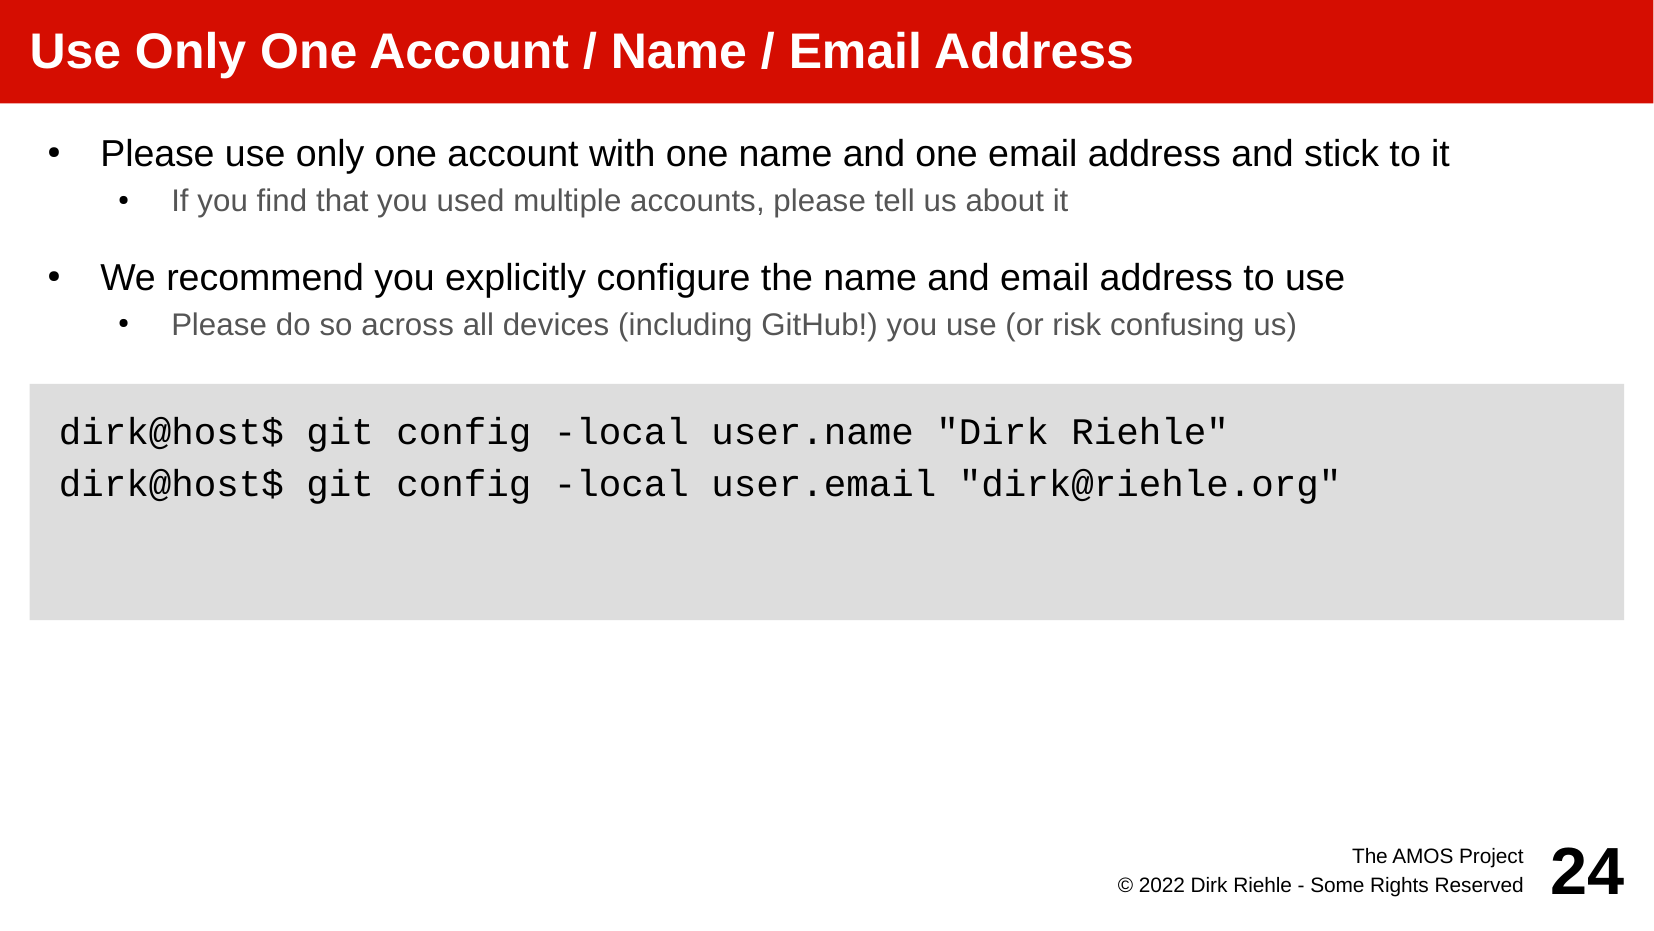

# Use Only One Account / Name / Email Address
Please use only one account with one name and one email address and stick to it
If you find that you used multiple accounts, please tell us about it
We recommend you explicitly configure the name and email address to use
Please do so across all devices (including GitHub!) you use (or risk confusing us)
dirk@host$ git config -local user.name "Dirk Riehle"
dirk@host$ git config -local user.email "dirk@riehle.org"
The AMOS Project
24
© 2022 Dirk Riehle - Some Rights Reserved